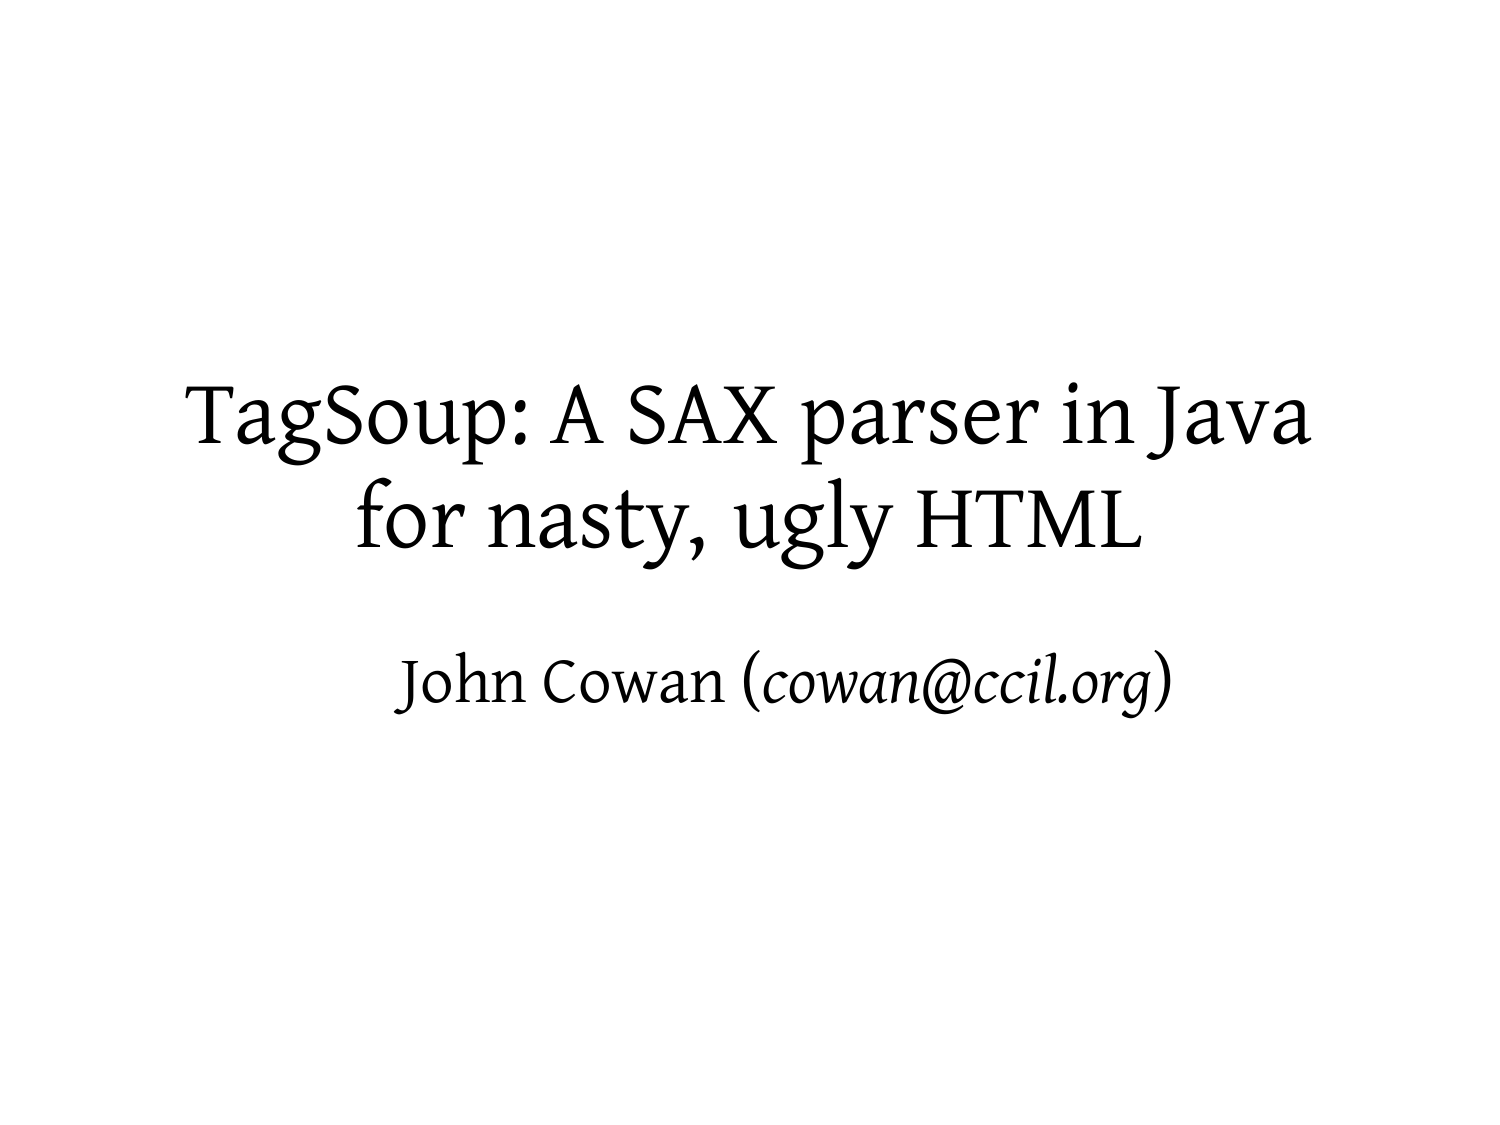

# TagSoup: A SAX parser in Java for nasty, ugly HTML
John Cowan (cowan@ccil.org)